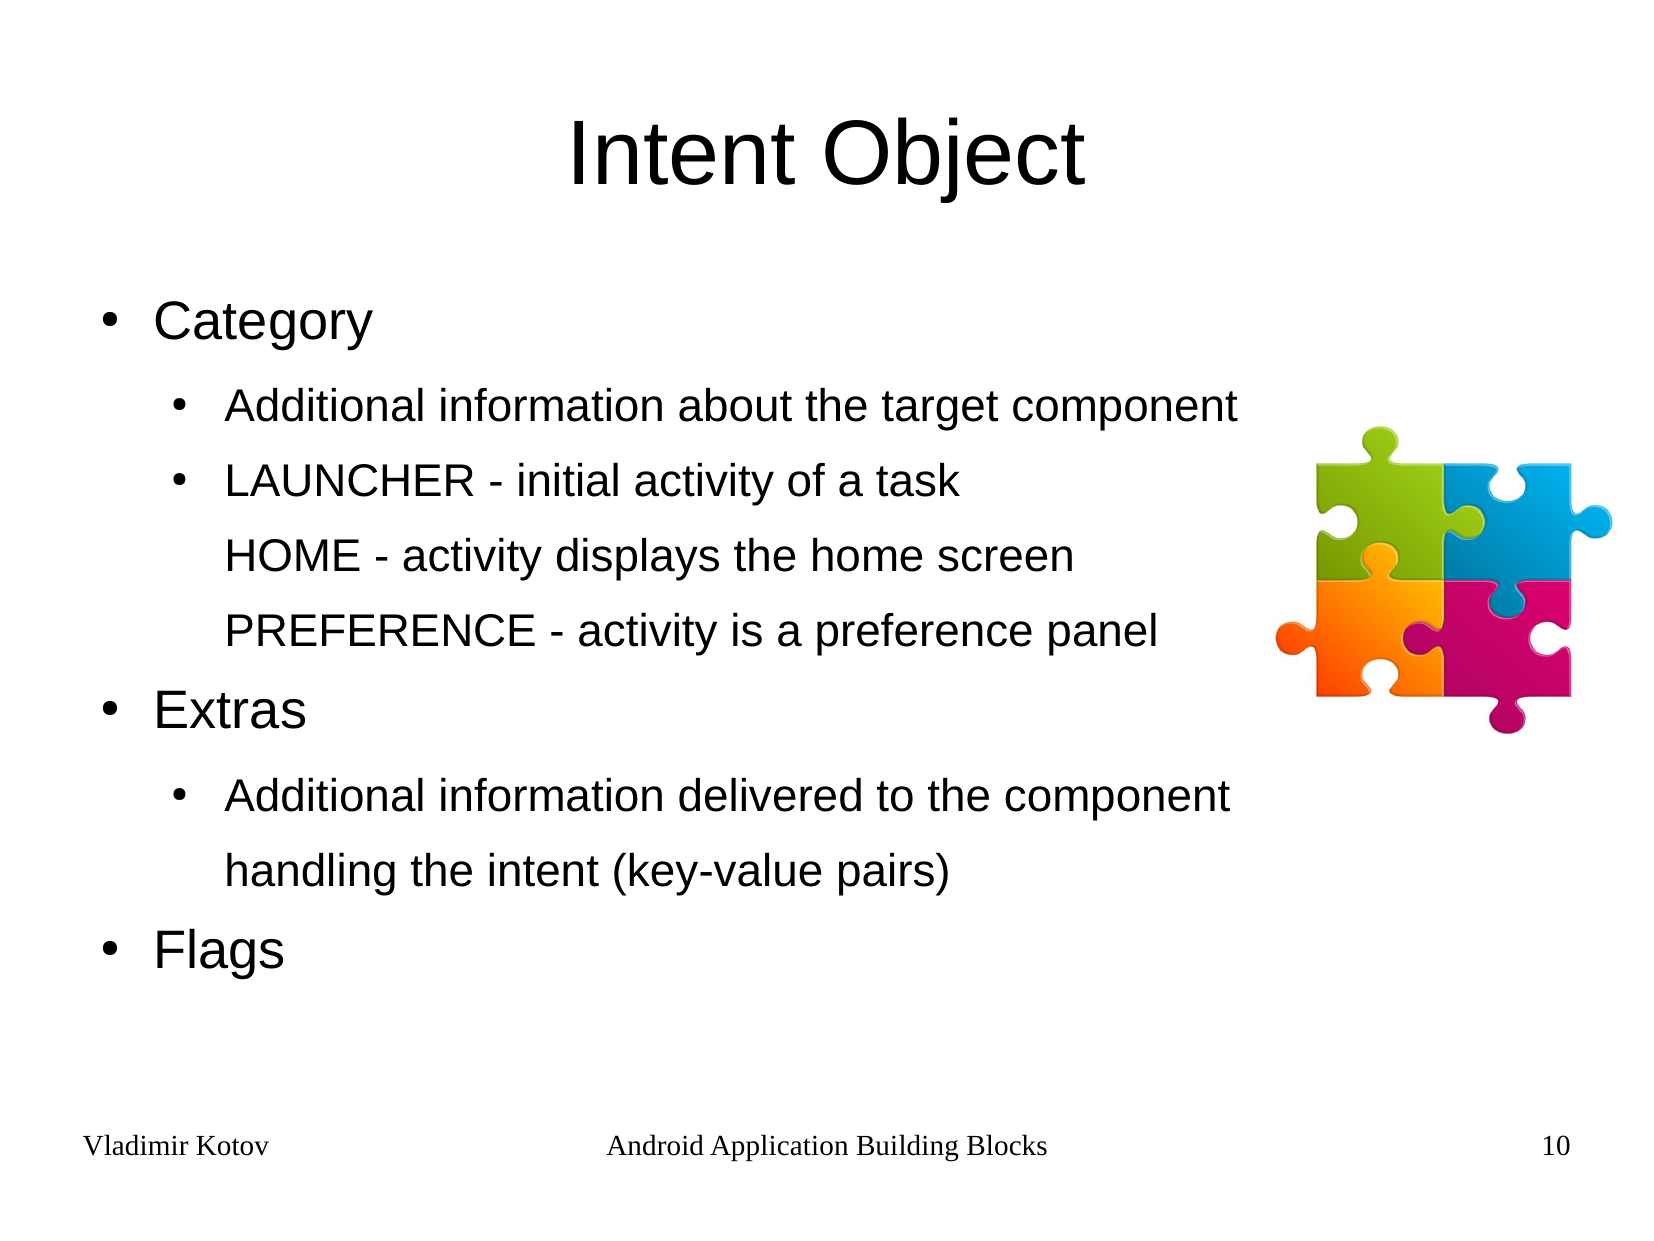

# Intent Object
Category
Additional information about the target component
LAUNCHER - initial activity of a task
HOME - activity displays the home screen
PREFERENCE - activity is a preference panel
Extras
Additional information delivered to the component
handling the intent (key-value pairs)
Flags
Vladimir Kotov
Android Application Building Blocks
10